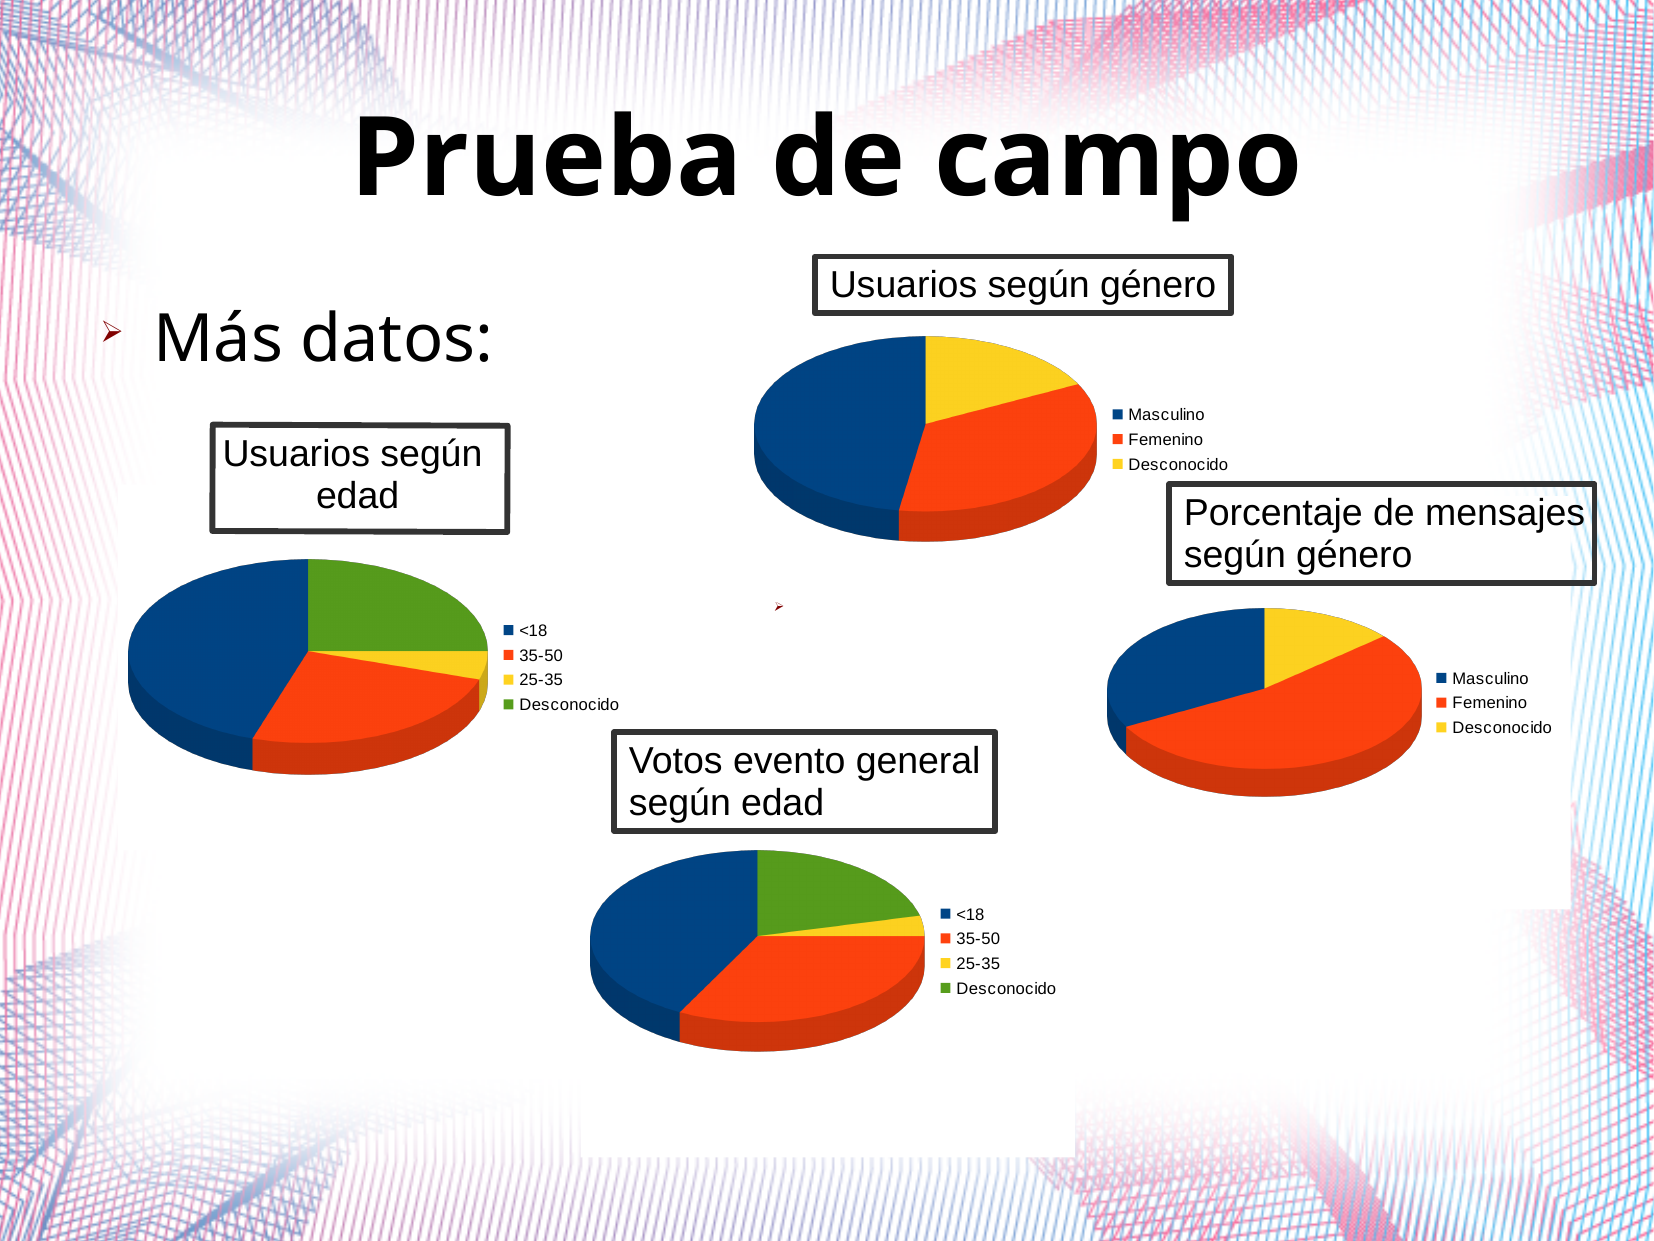

# Prueba de campo
Usuarios según género
[unsupported chart]
Más datos:
Usuarios según
edad
[unsupported chart]
Porcentaje de mensajes
según género
[unsupported chart]
Votos evento general
según edad
[unsupported chart]